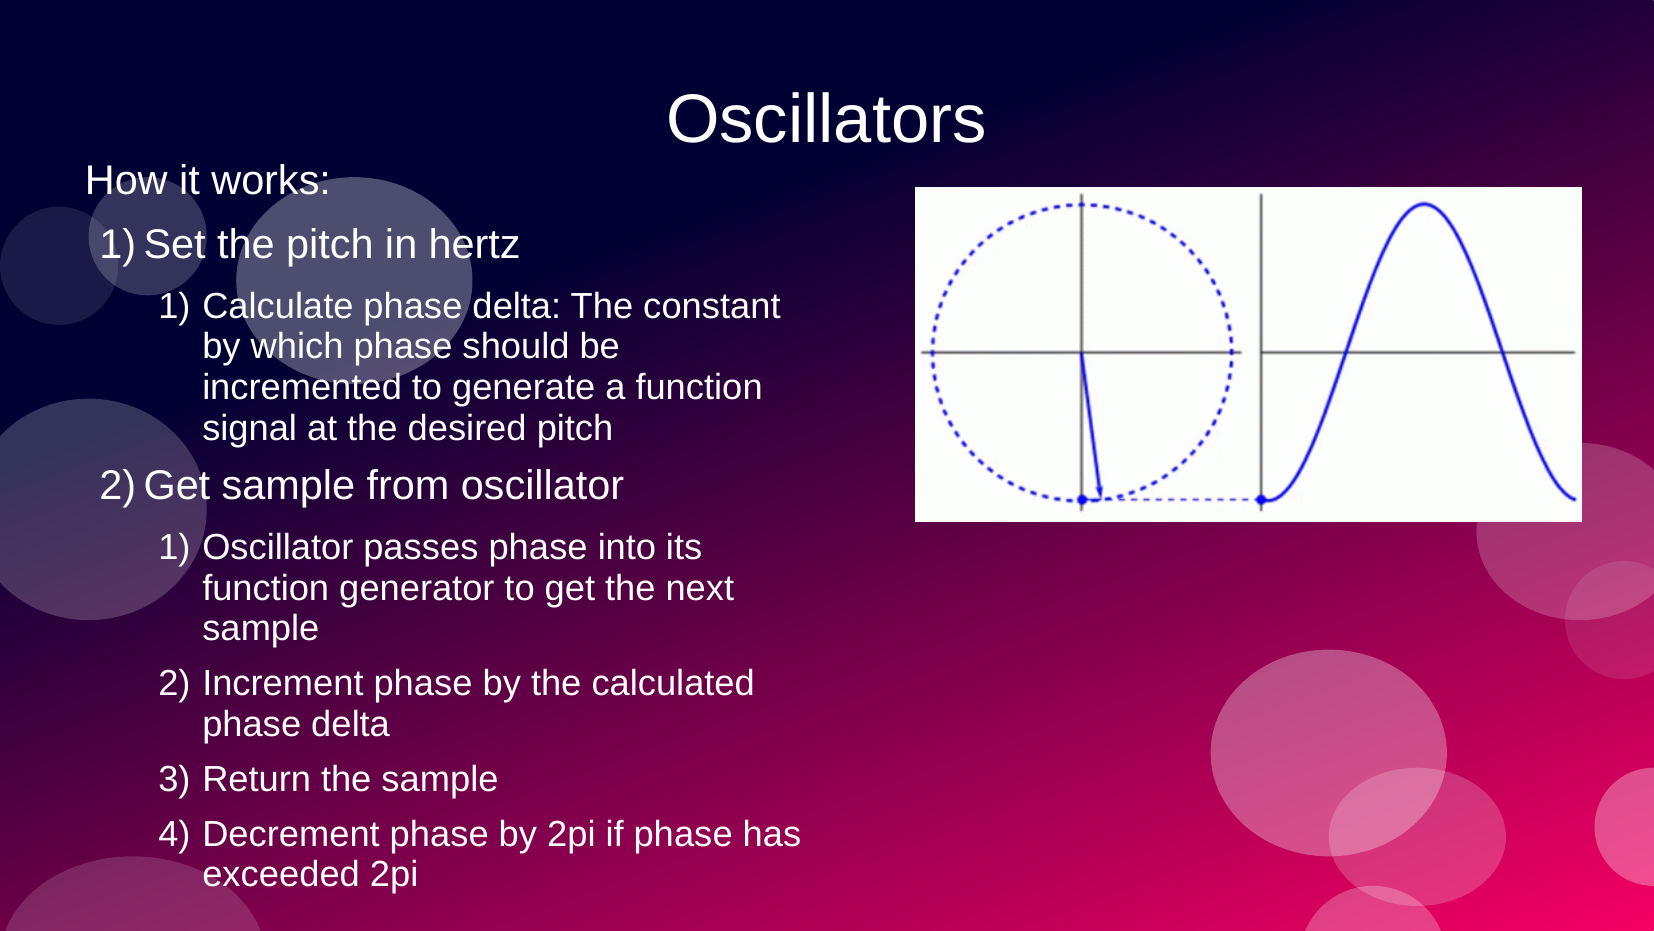

# Oscillators
How it works:
Set the pitch in hertz
Calculate phase delta: The constant by which phase should be incremented to generate a function signal at the desired pitch
Get sample from oscillator
Oscillator passes phase into its function generator to get the next sample
Increment phase by the calculated phase delta
Return the sample
Decrement phase by 2pi if phase has exceeded 2pi